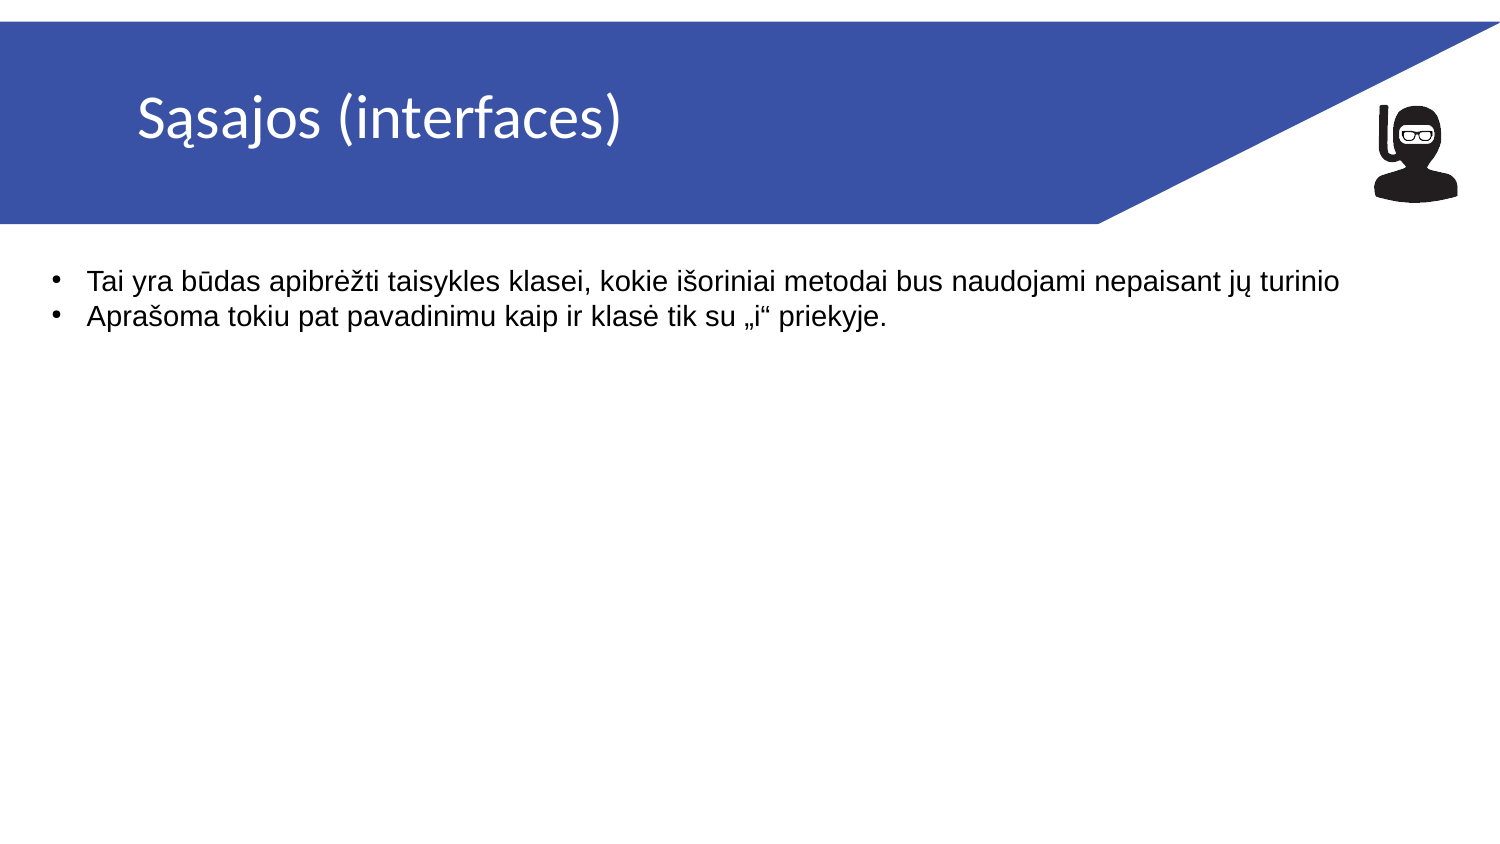

# Sąsajos (interfaces)
Tai yra būdas apibrėžti taisykles klasei, kokie išoriniai metodai bus naudojami nepaisant jų turinio
Aprašoma tokiu pat pavadinimu kaip ir klasė tik su „i“ priekyje.